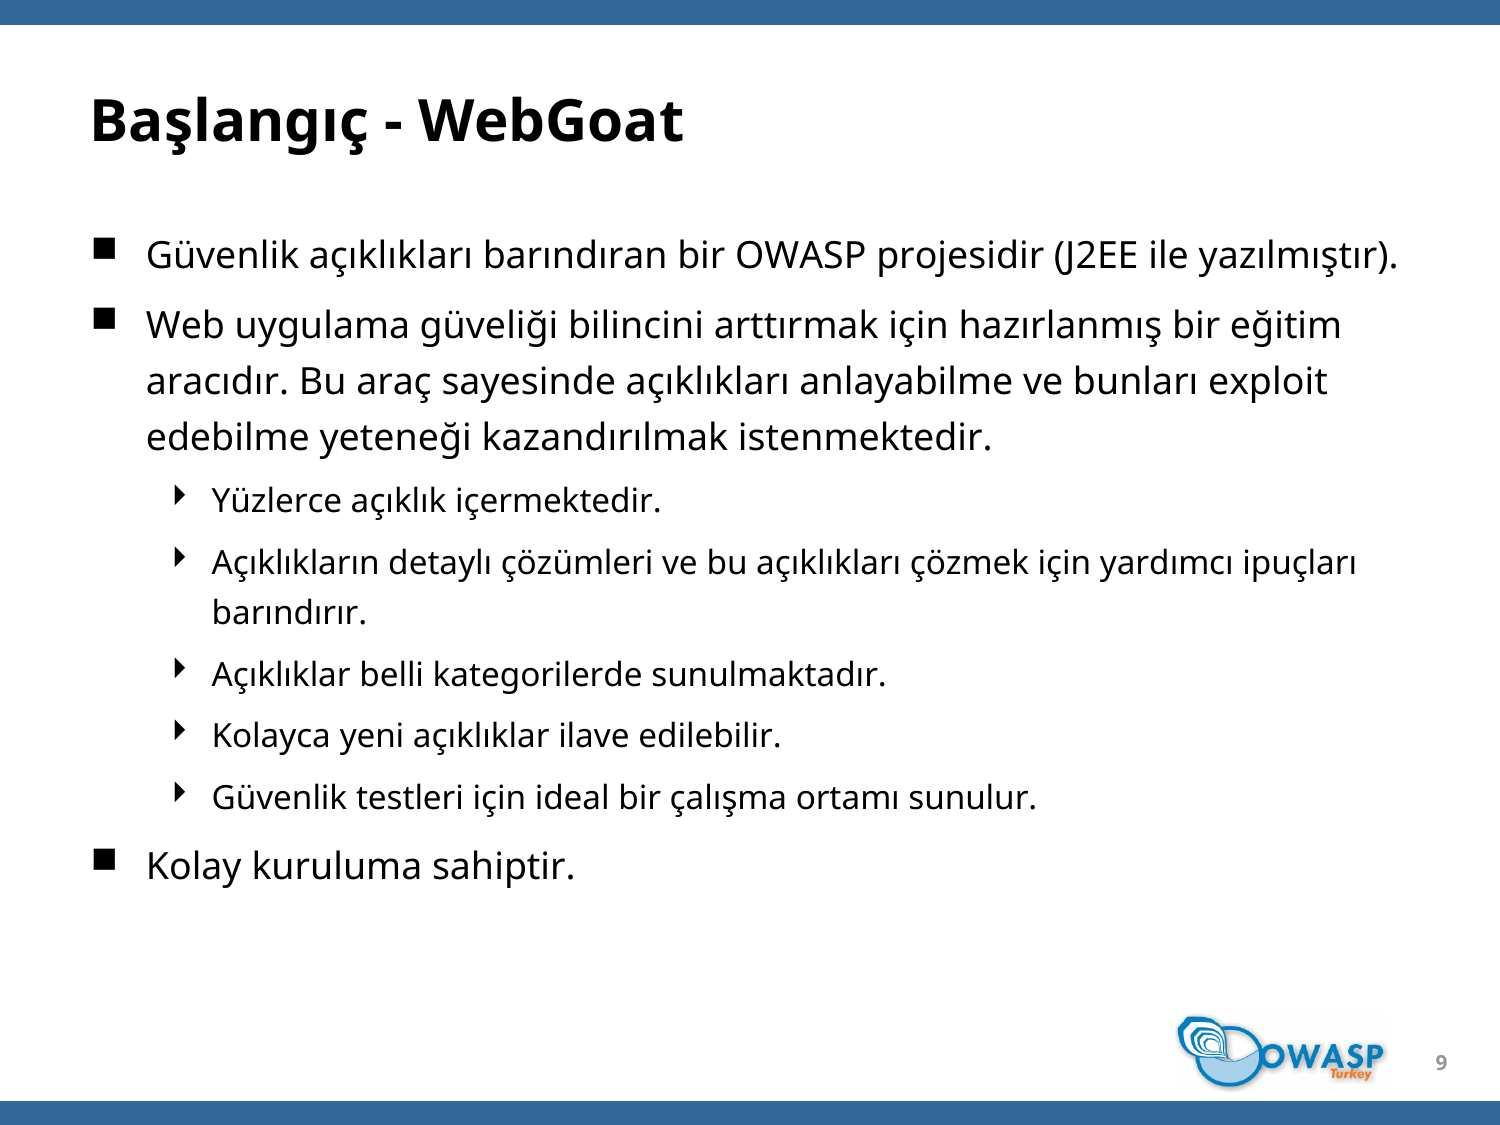

# Başlangıç - WebGoat
Güvenlik açıklıkları barındıran bir OWASP projesidir (J2EE ile yazılmıştır).
Web uygulama güveliği bilincini arttırmak için hazırlanmış bir eğitim aracıdır. Bu araç sayesinde açıklıkları anlayabilme ve bunları exploit edebilme yeteneği kazandırılmak istenmektedir.
Yüzlerce açıklık içermektedir.
Açıklıkların detaylı çözümleri ve bu açıklıkları çözmek için yardımcı ipuçları barındırır.
Açıklıklar belli kategorilerde sunulmaktadır.
Kolayca yeni açıklıklar ilave edilebilir.
Güvenlik testleri için ideal bir çalışma ortamı sunulur.
Kolay kuruluma sahiptir.